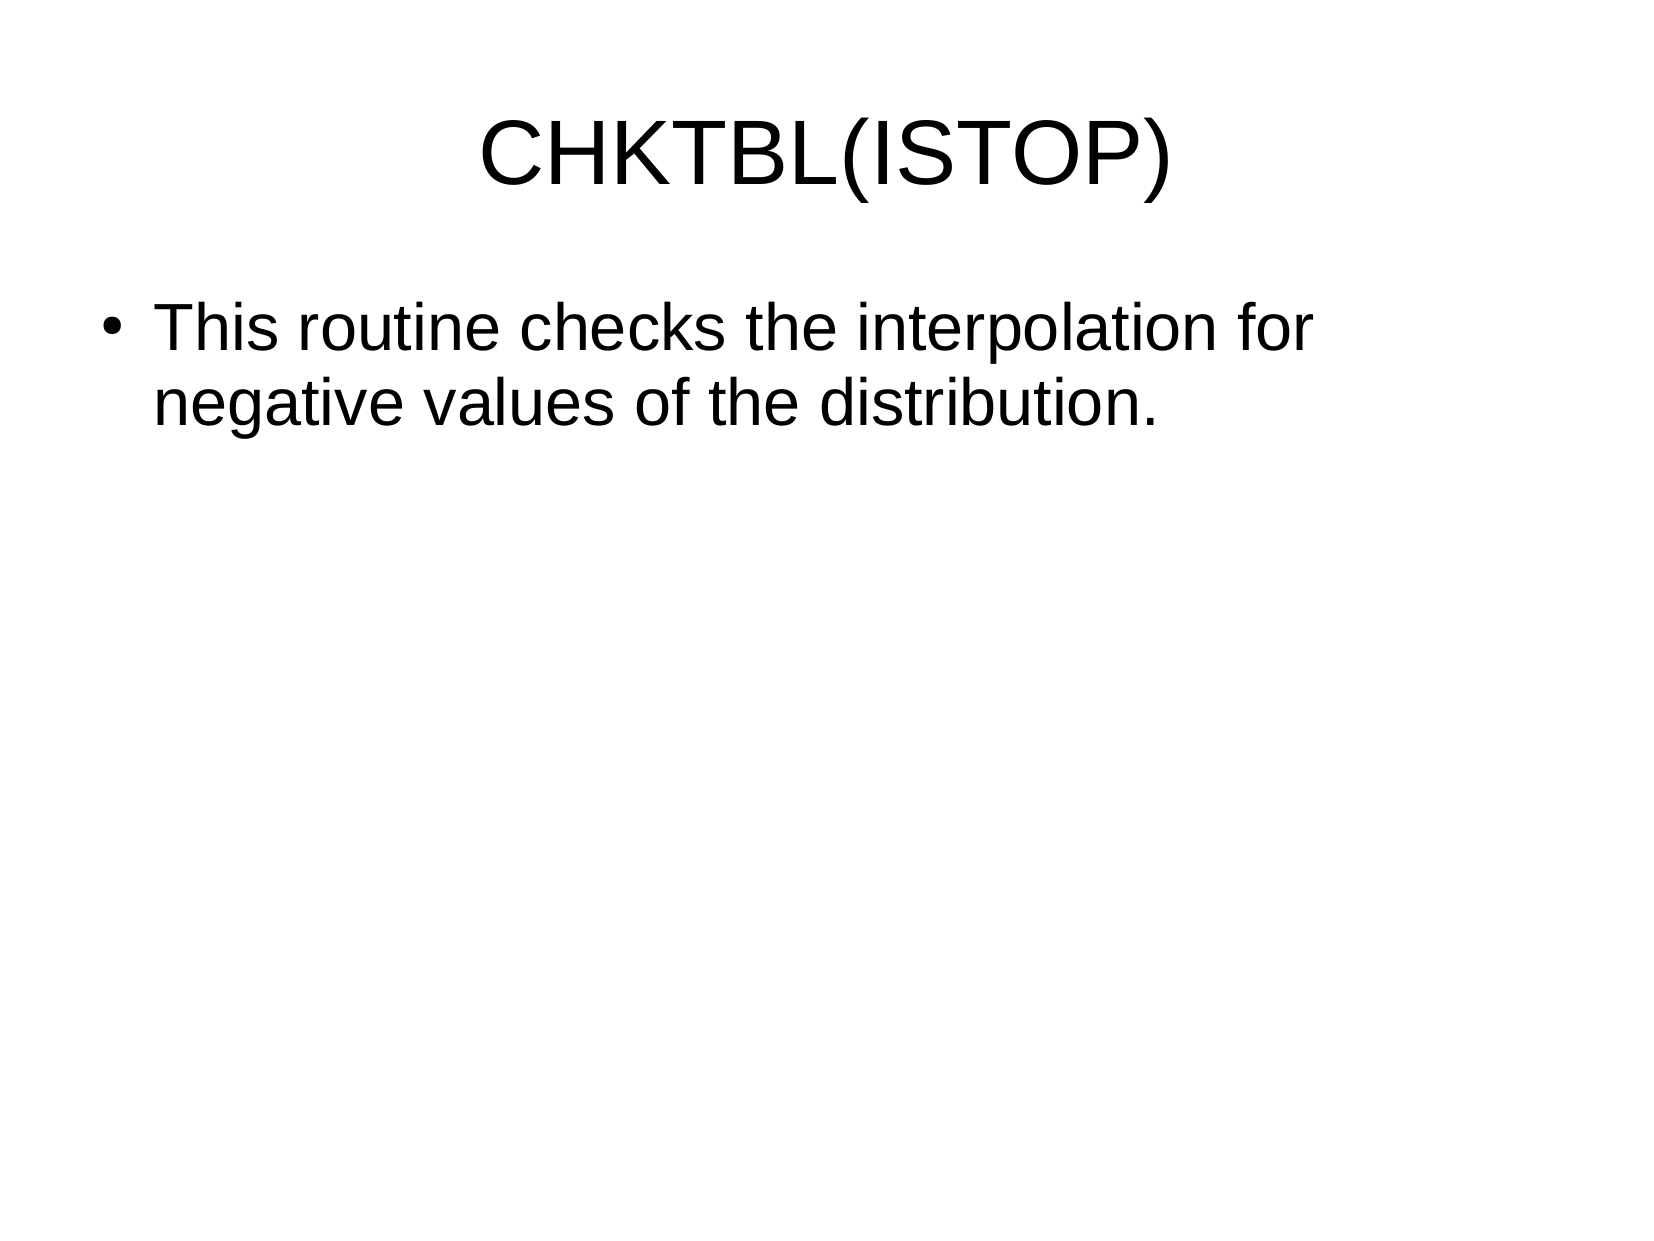

# CHKTBL(ISTOP)
This routine checks the interpolation for negative values of the distribution.